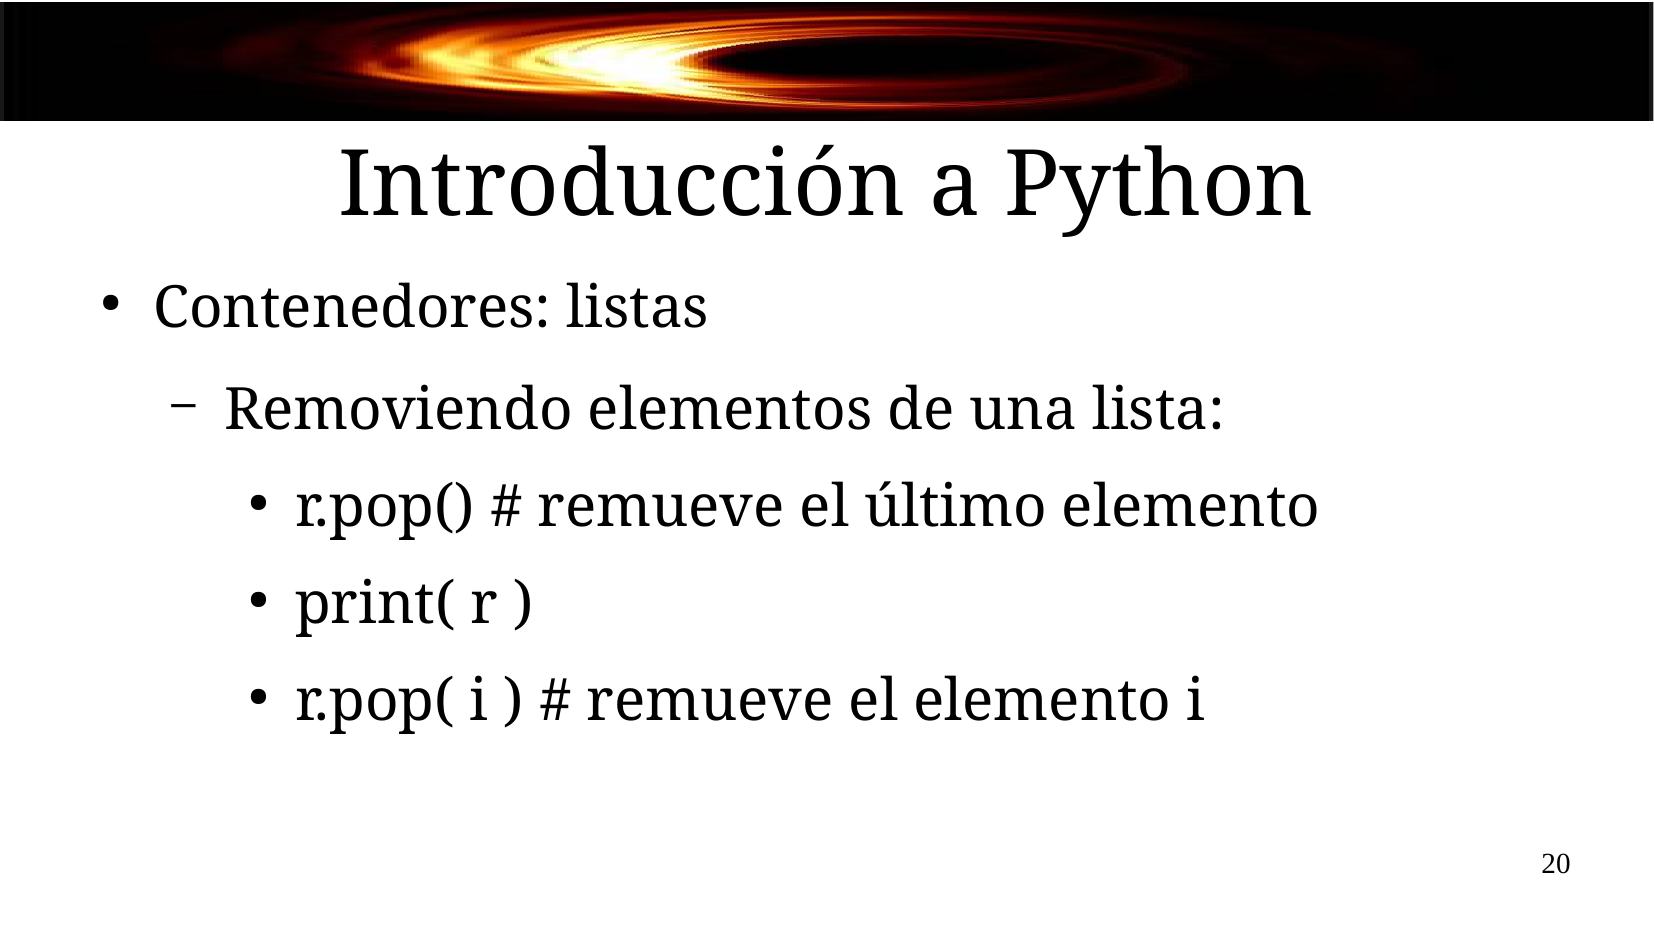

Introducción a Python
# Contenedores: listas
Removiendo elementos de una lista:
r.pop() # remueve el último elemento
print( r )
r.pop( i ) # remueve el elemento i
20